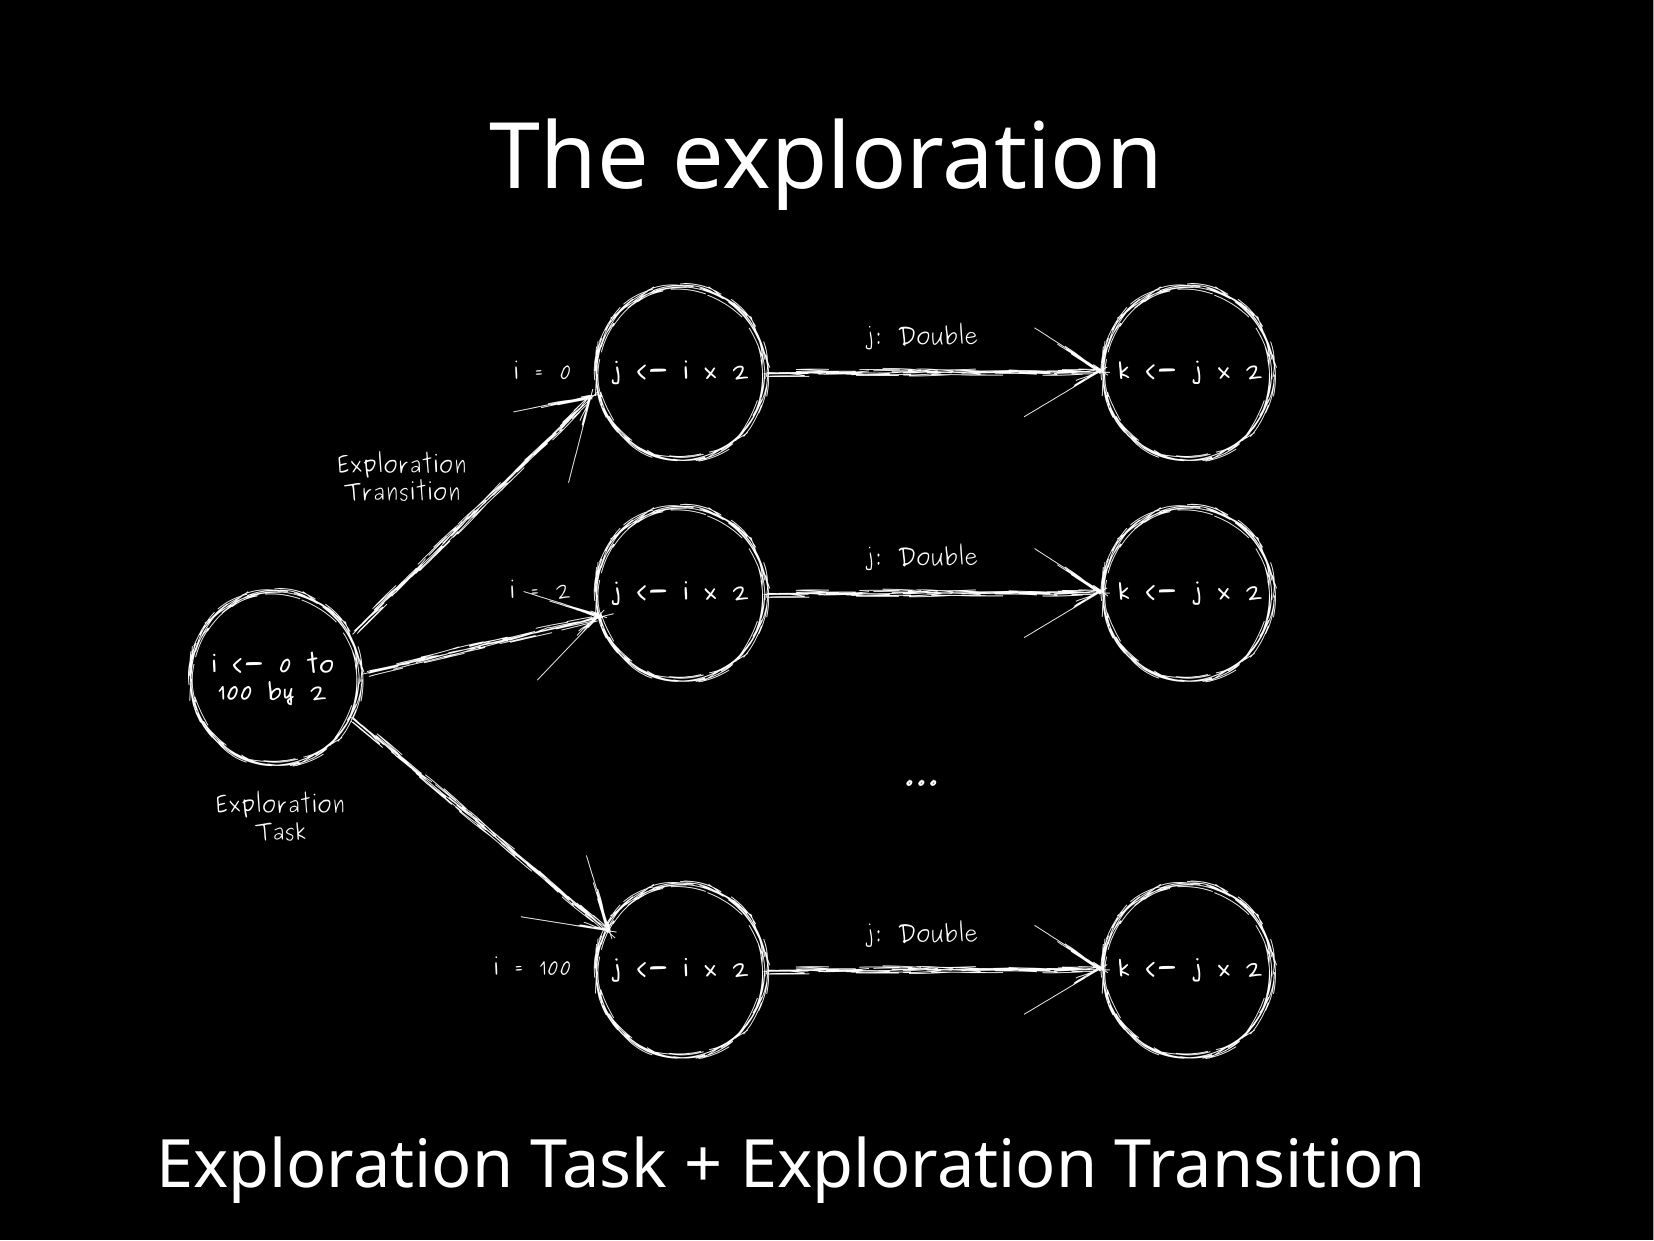

# The exploration
Exploration Task + Exploration Transition